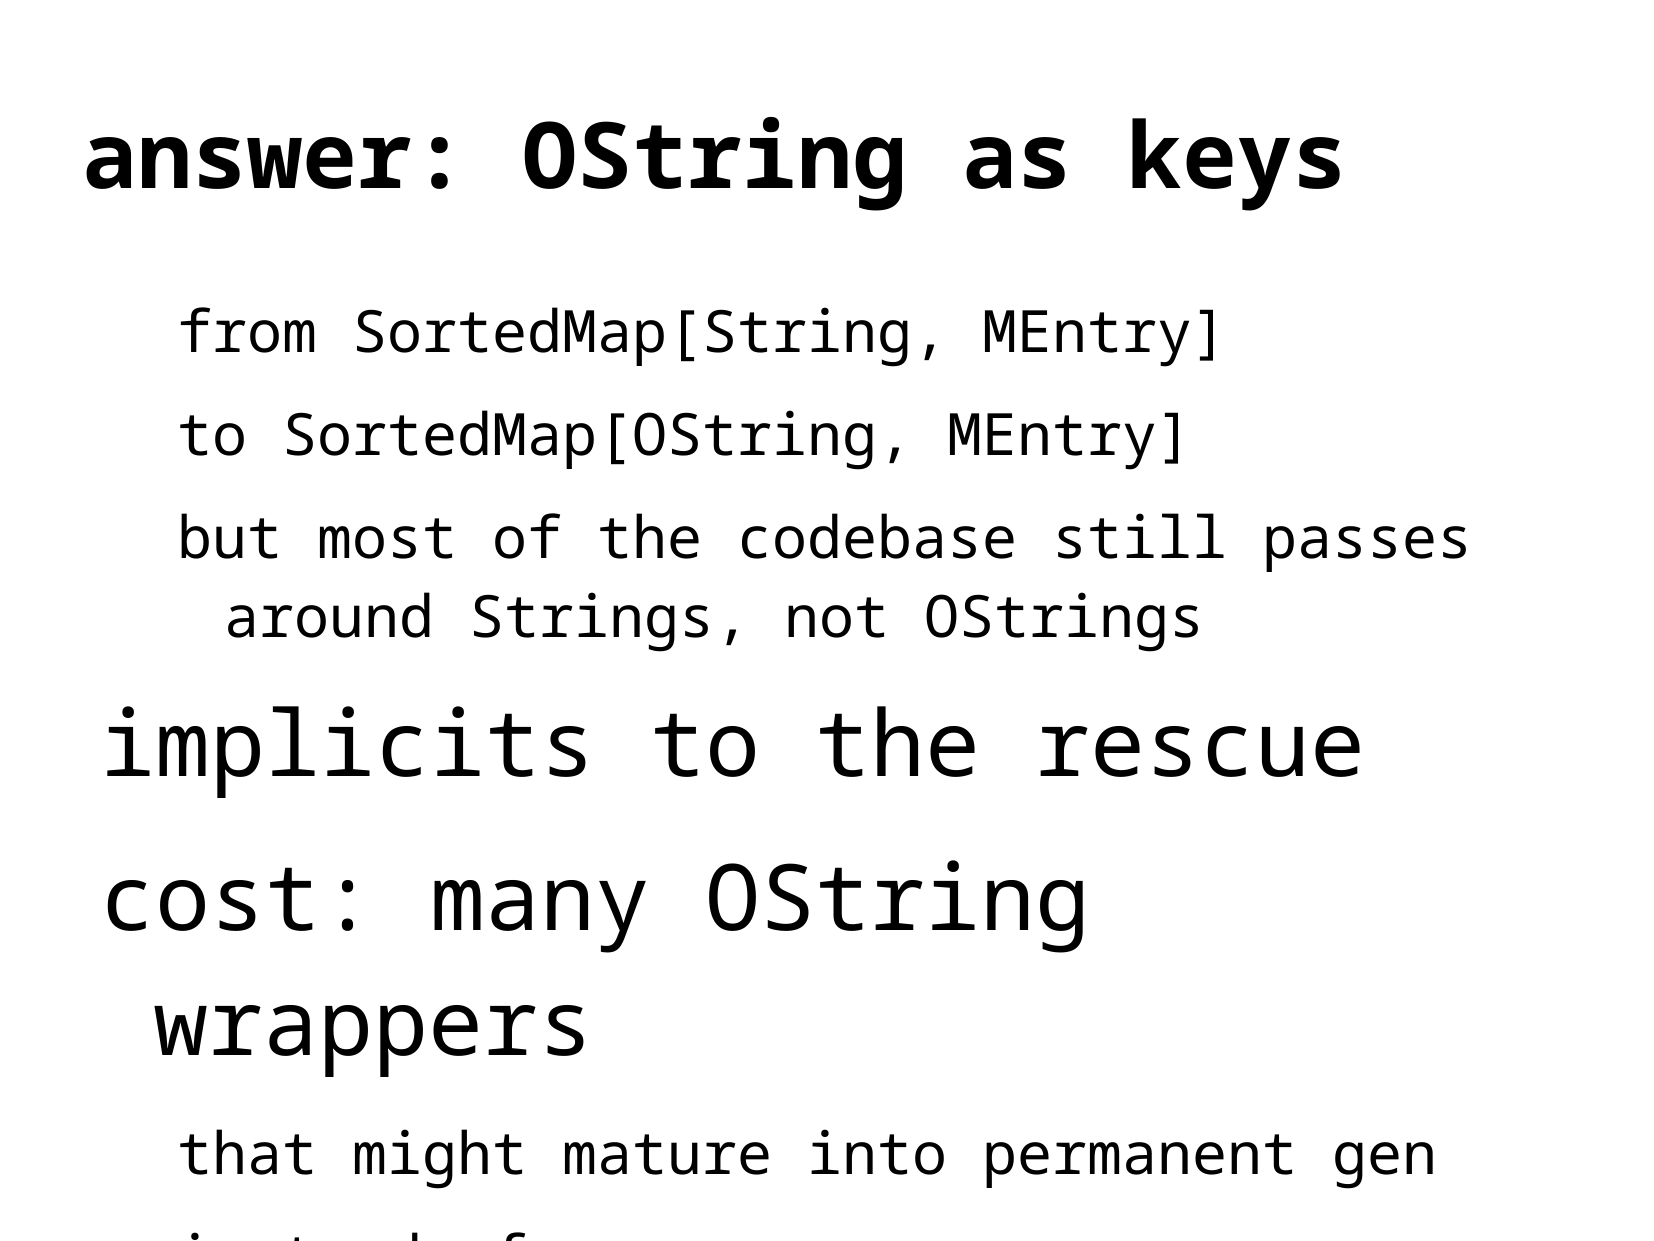

# answer: OString as keys
from SortedMap[String, MEntry]
to SortedMap[OString, MEntry]
but most of the codebase still passes around Strings, not OStrings
implicits to the rescue
cost: many OString wrappers
that might mature into permanent gen
instead of many many many many transient RichString wrappers